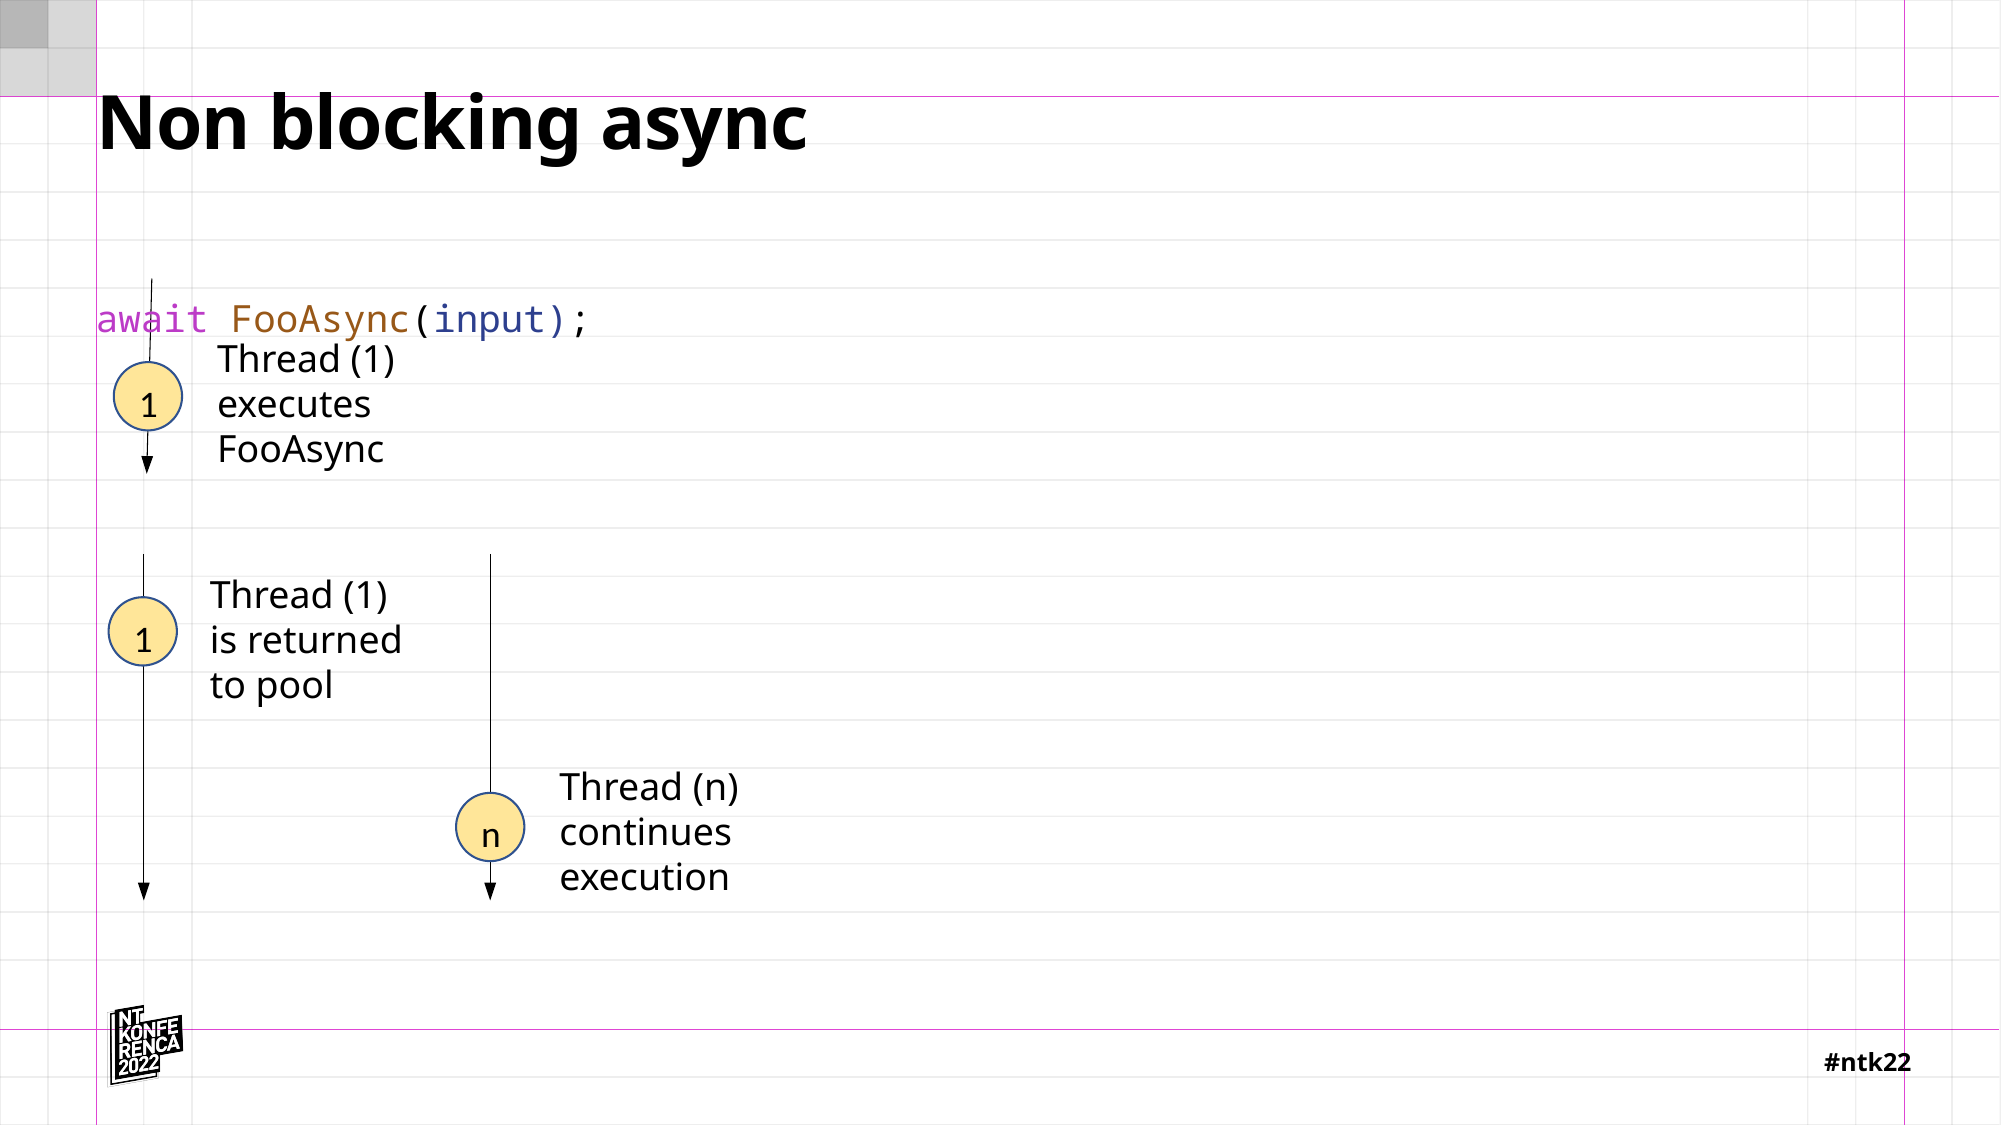

# Non blocking async
await FooAsync(input);
Thread (1) executes FooAsync
1
Thread (1) is returned to pool
1
Thread (n) continues execution
n